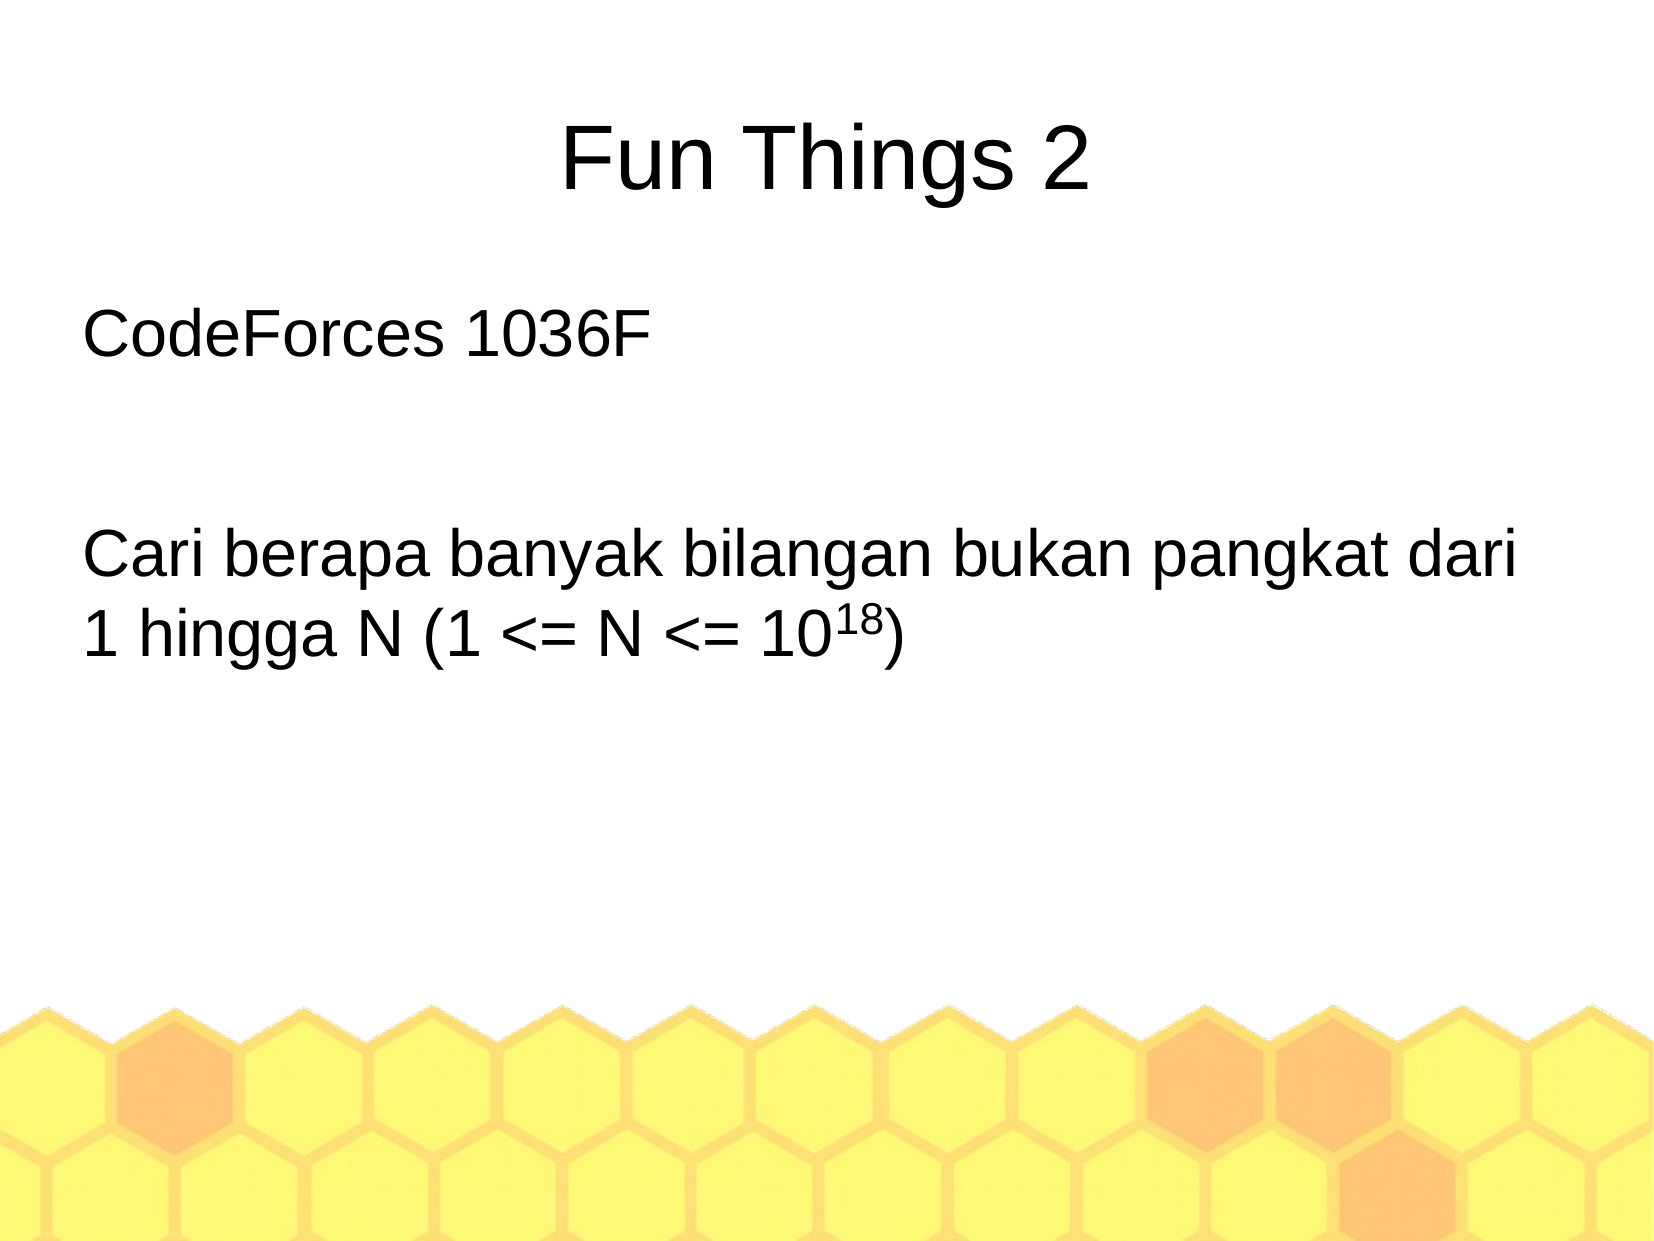

# Fun Things 2
CodeForces 1036F
Cari berapa banyak bilangan bukan pangkat dari 1 hingga N (1 <= N <= 1018)